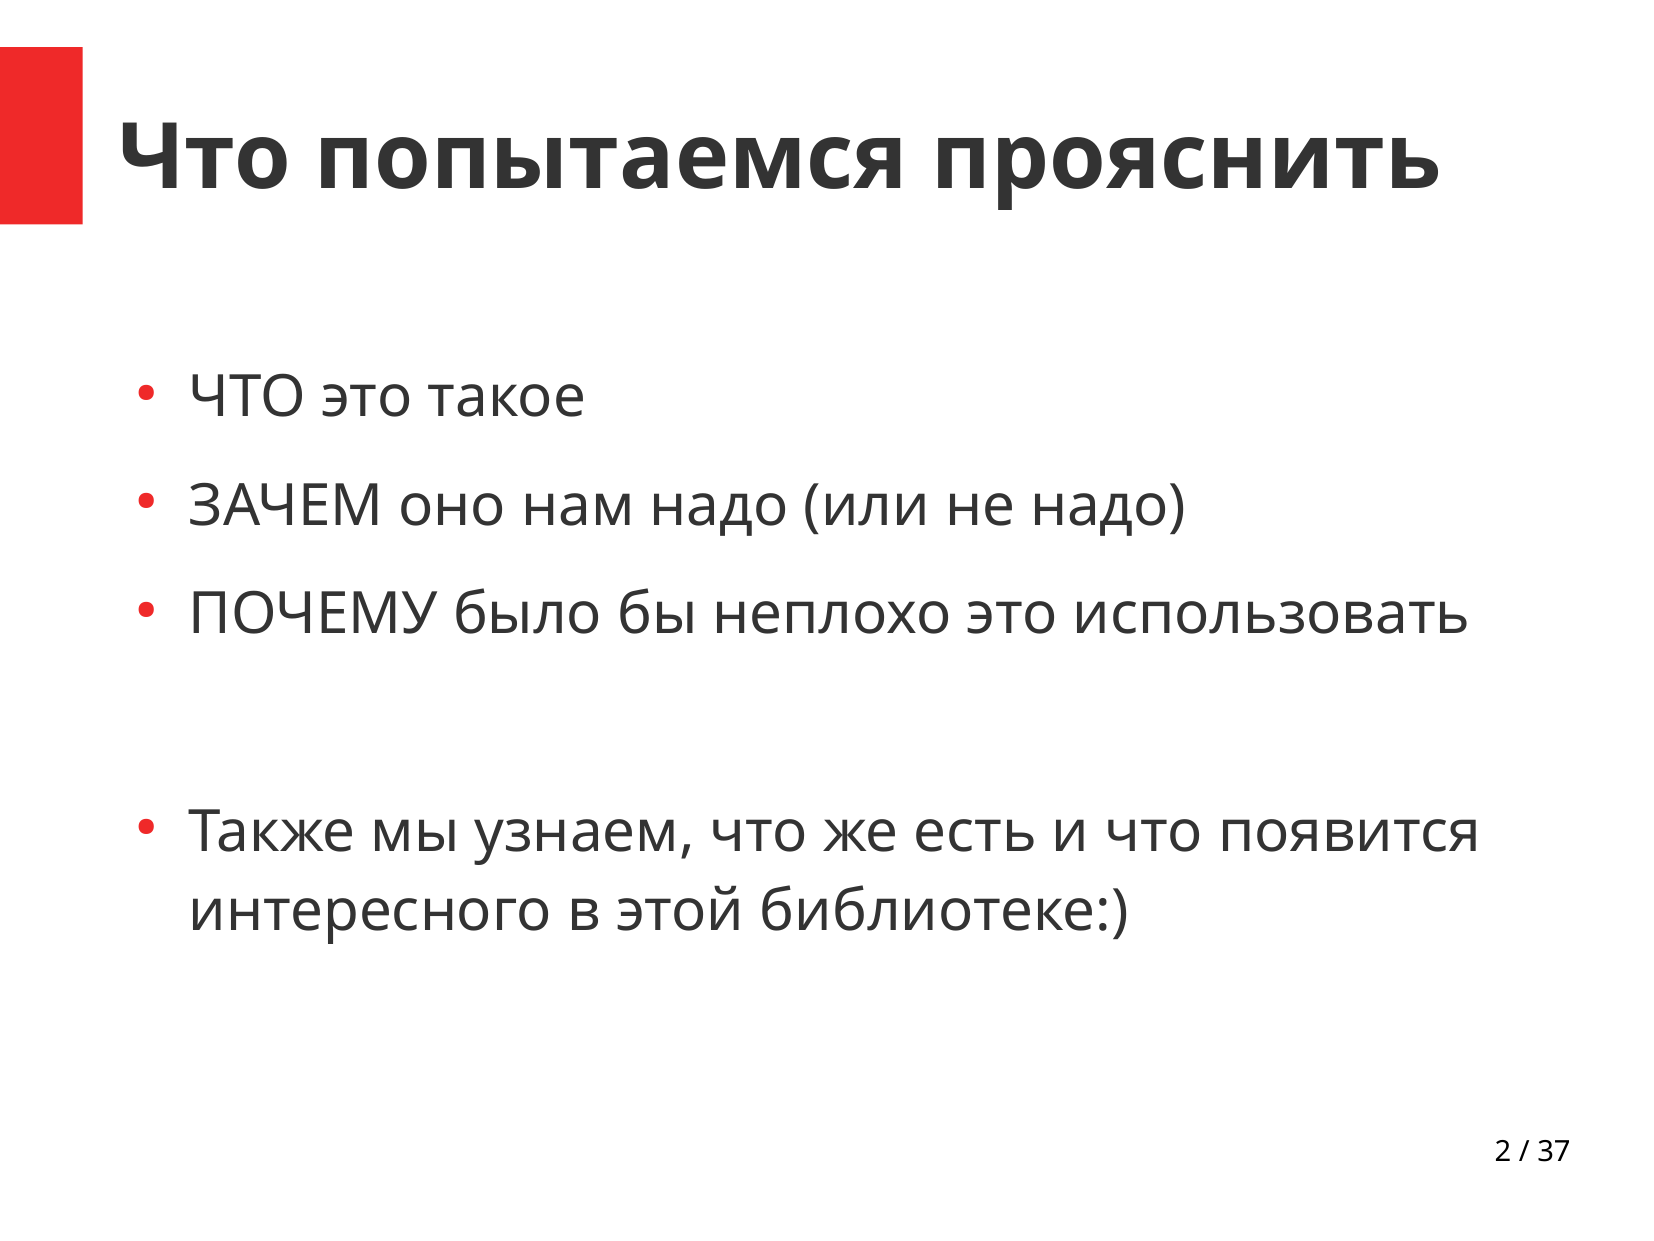

# Что попытаемся прояснить
ЧТО это такое
ЗАЧЕМ оно нам надо (или не надо)
ПОЧЕМУ было бы неплохо это использовать
Также мы узнаем, что же есть и что появится интересного в этой библиотеке:)
2